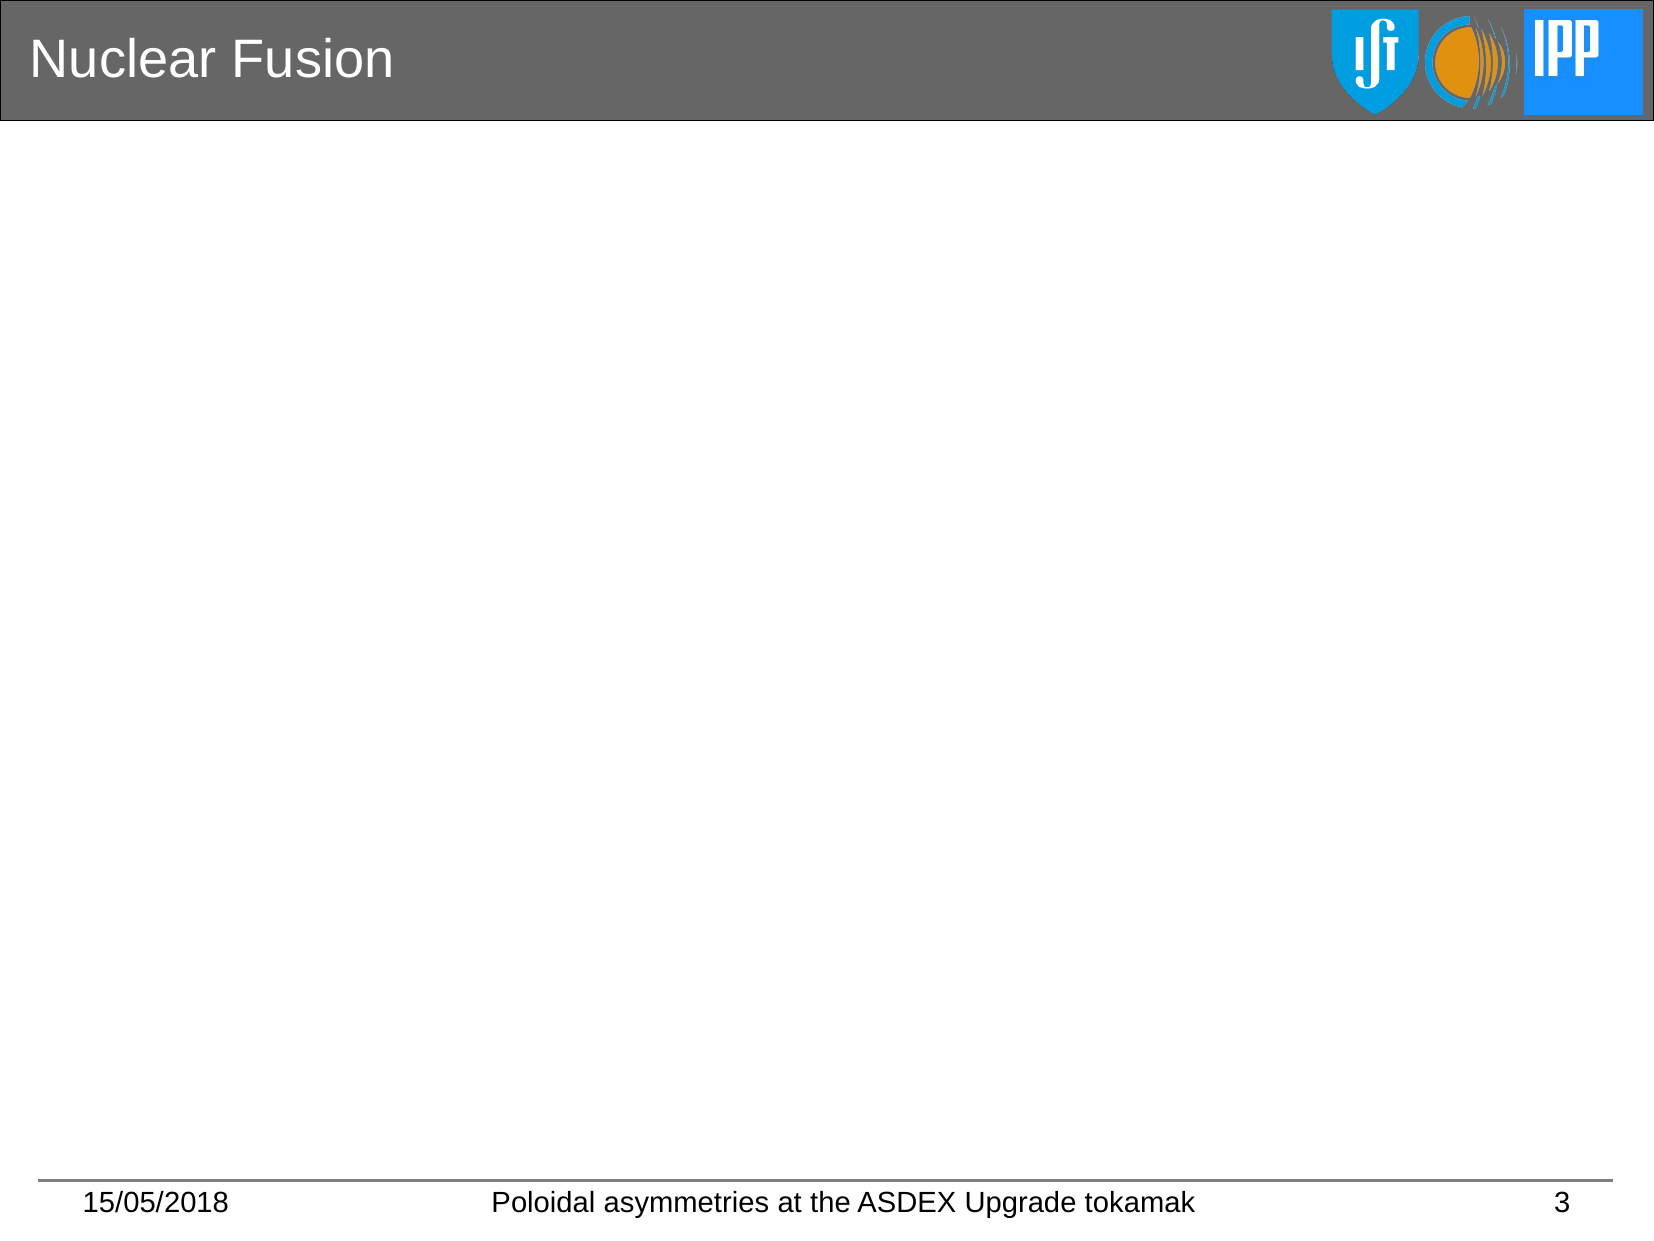

# Nuclear Fusion
15/05/2018
Poloidal asymmetries at the ASDEX Upgrade tokamak
3